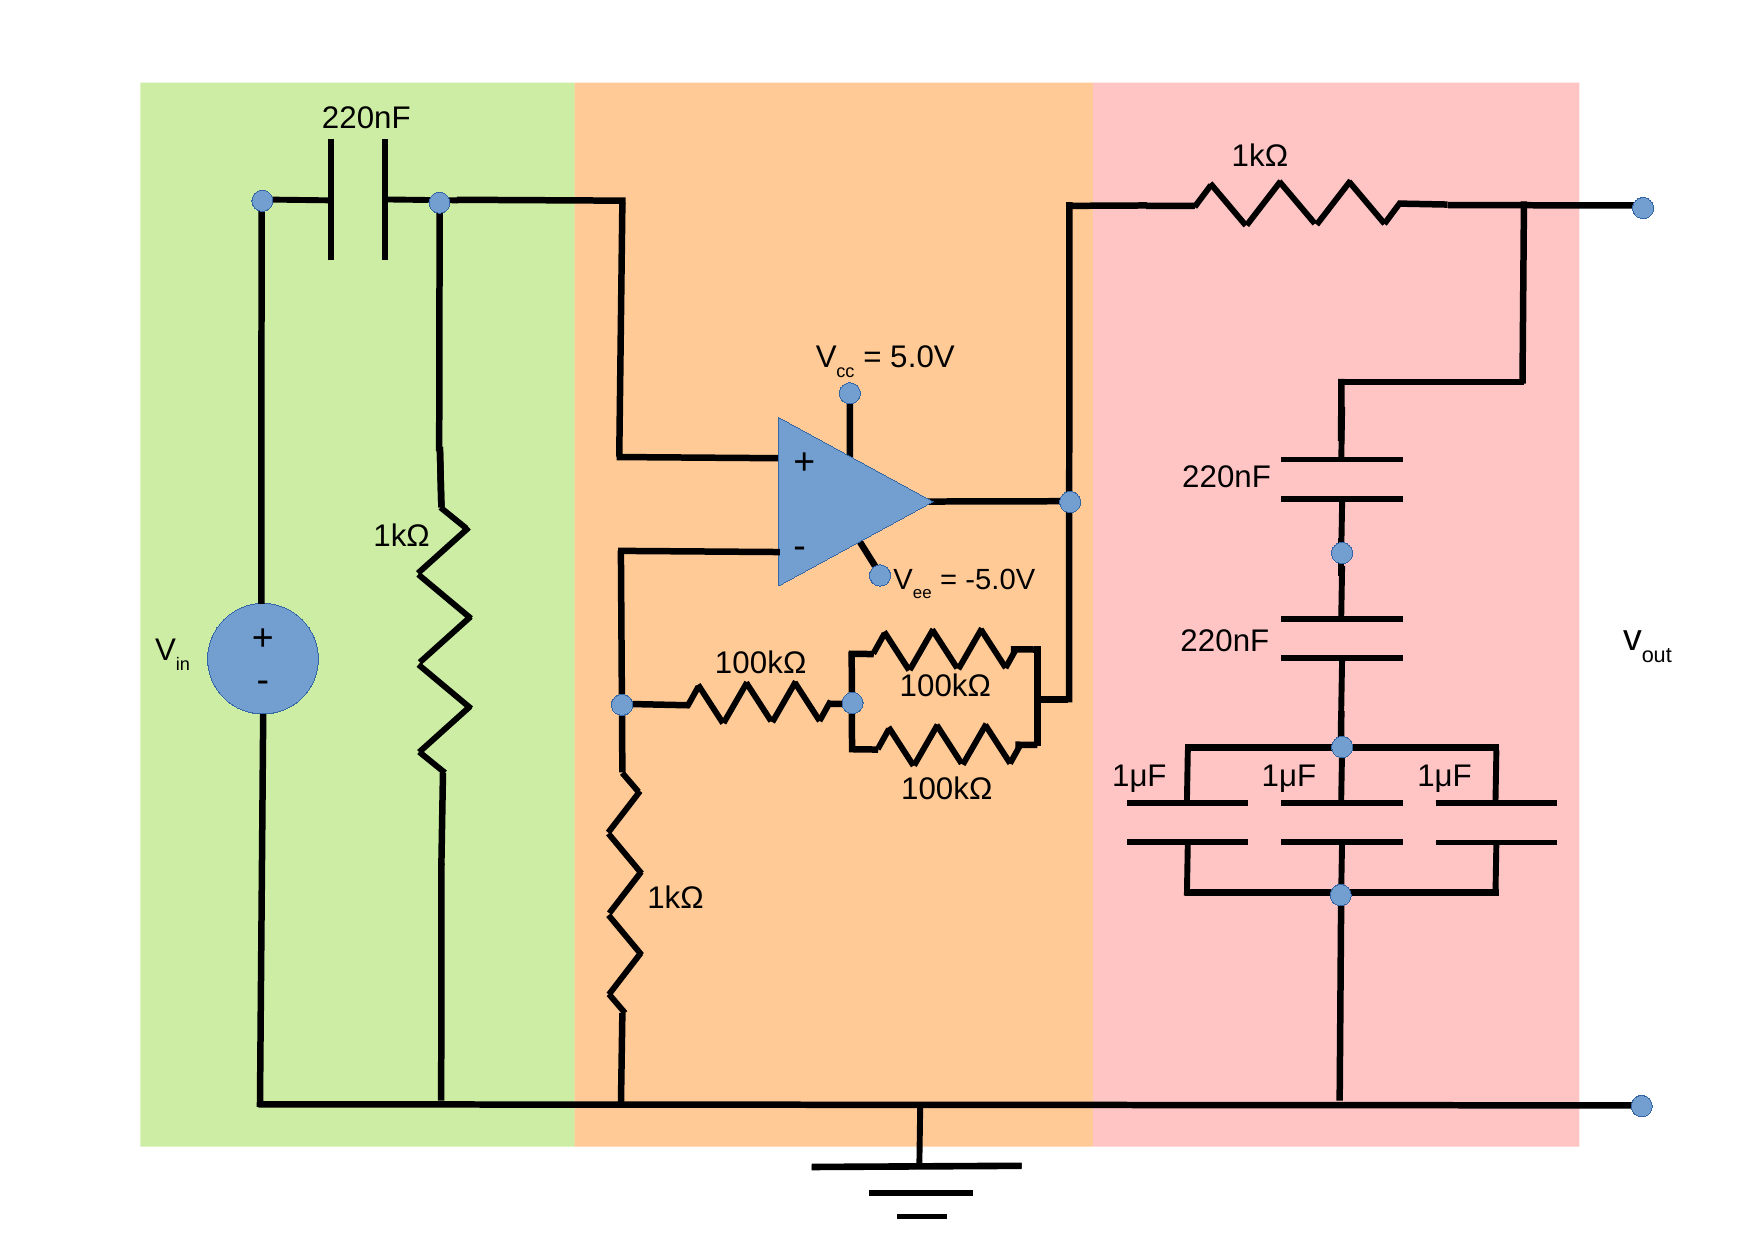

220nF
1kΩ
Vcc = 5.0V
+
-
220nF
1kΩ
Vee = -5.0V
+
-
vout
220nF
Vin
100kΩ
100kΩ
1μF
1μF
1μF
100kΩ
1kΩ